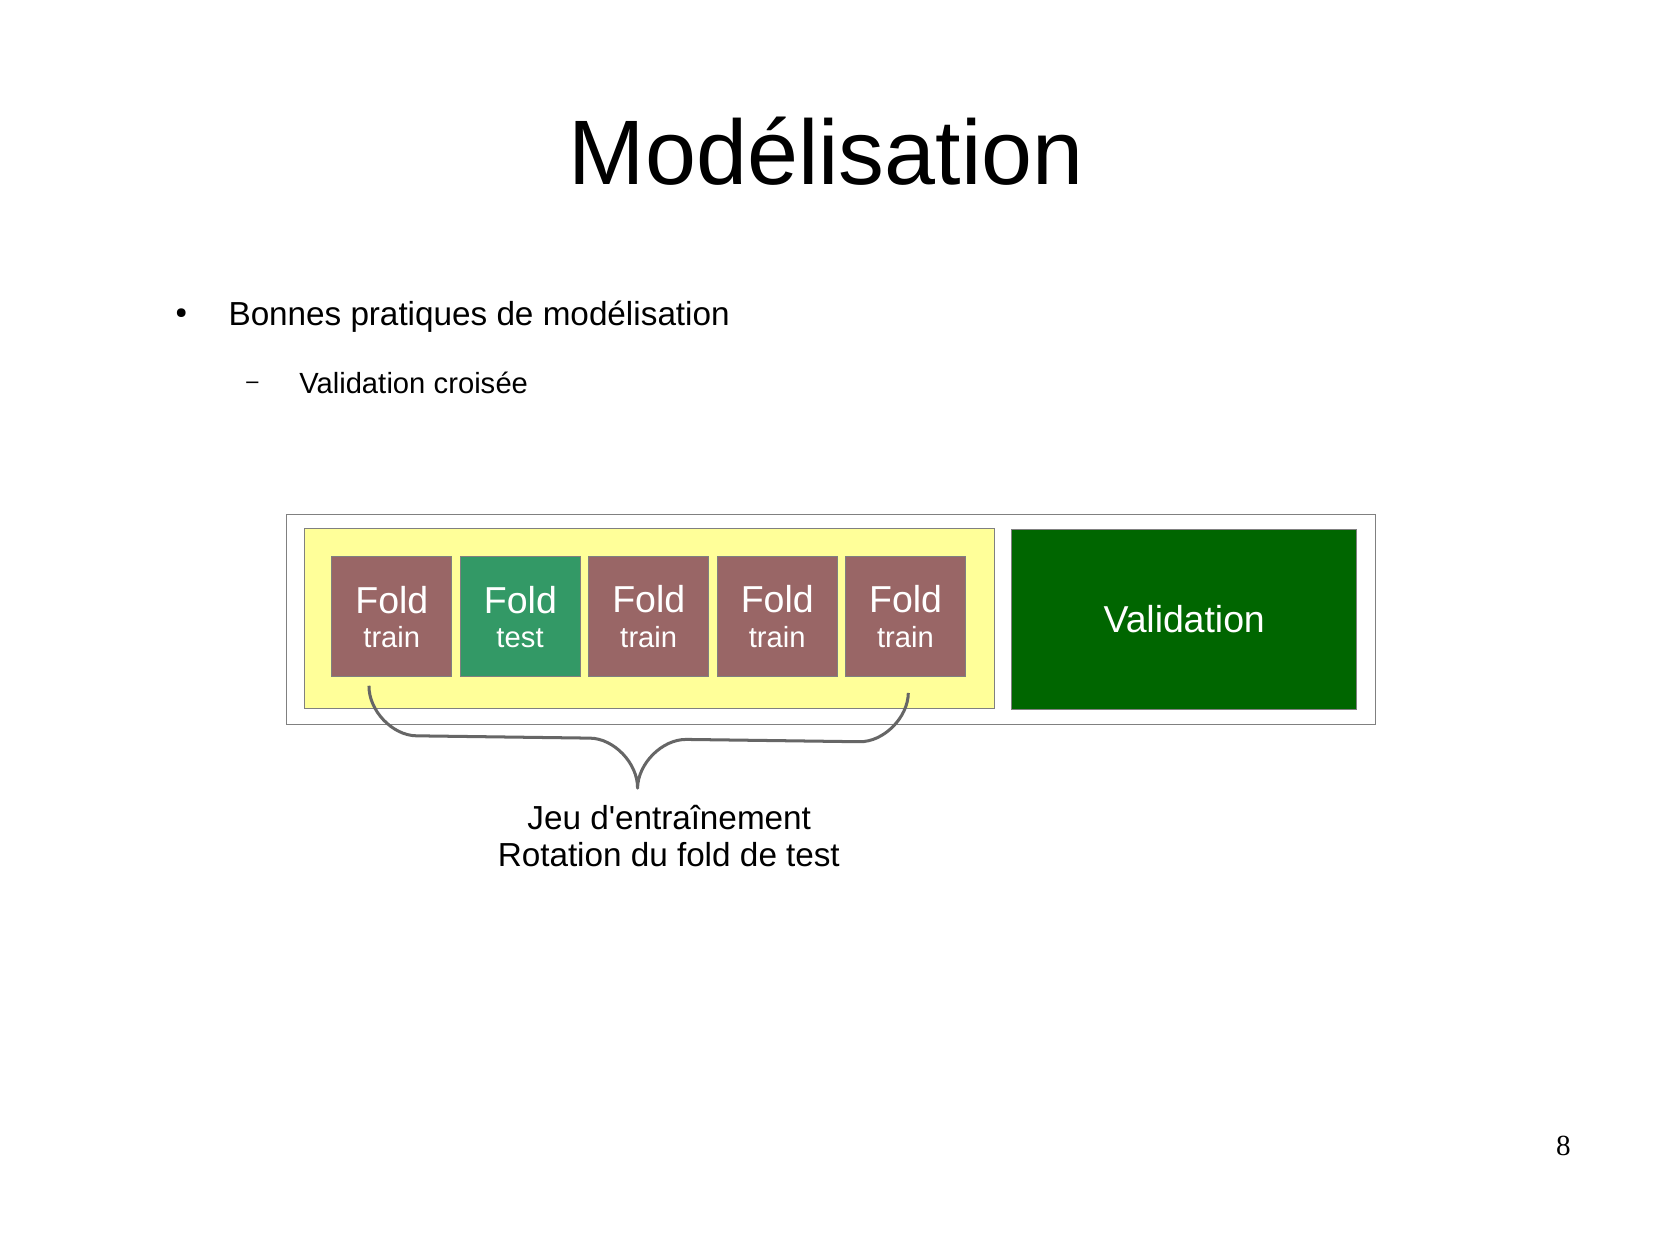

# Modélisation
Bonnes pratiques de modélisation
Validation croisée
Validation
Fold
train
Fold
train
Fold
train
Fold
train
Fold
test
Jeu d'entraînement
Rotation du fold de test
8